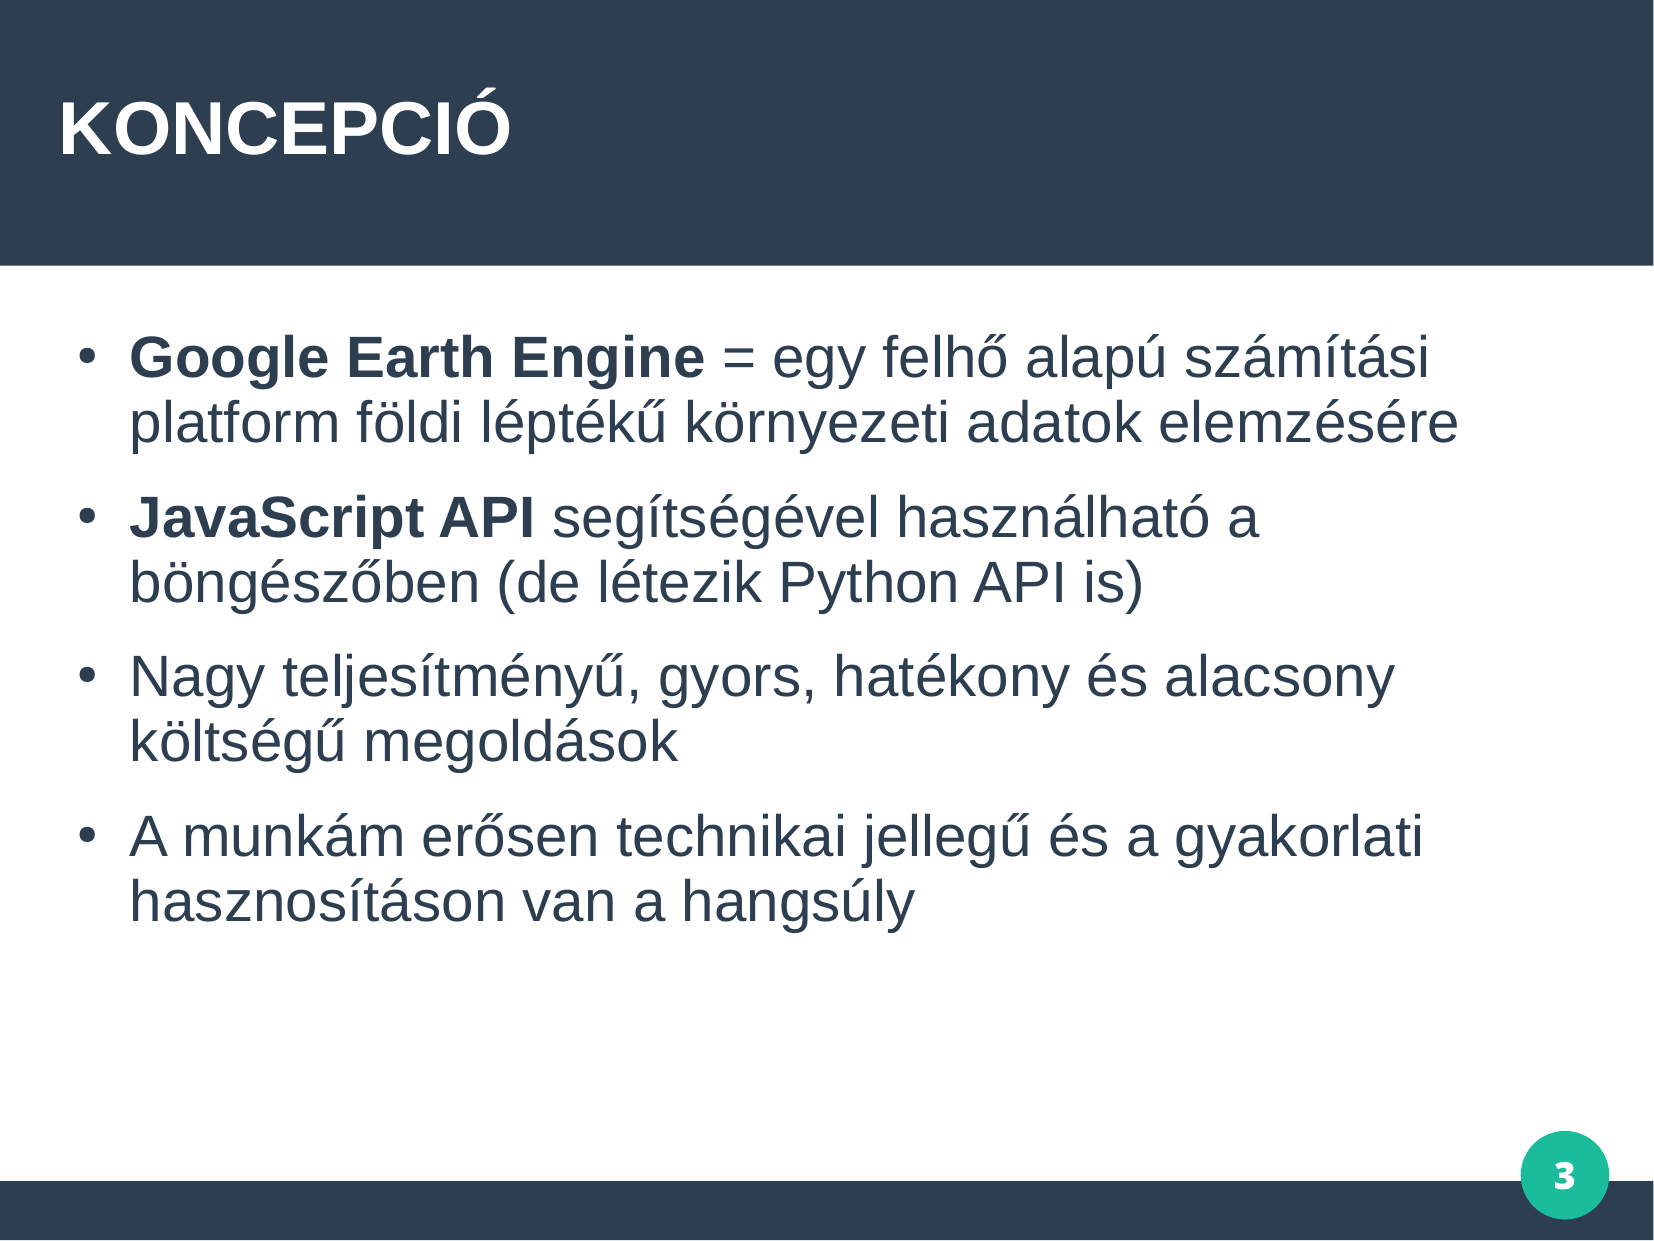

# KONCEPCIÓ
Google Earth Engine = egy felhő alapú számítási platform földi léptékű környezeti adatok elemzésére
JavaScript API segítségével használható a böngészőben (de létezik Python API is)
Nagy teljesítményű, gyors, hatékony és alacsony költségű megoldások
A munkám erősen technikai jellegű és a gyakorlati hasznosításon van a hangsúly
3